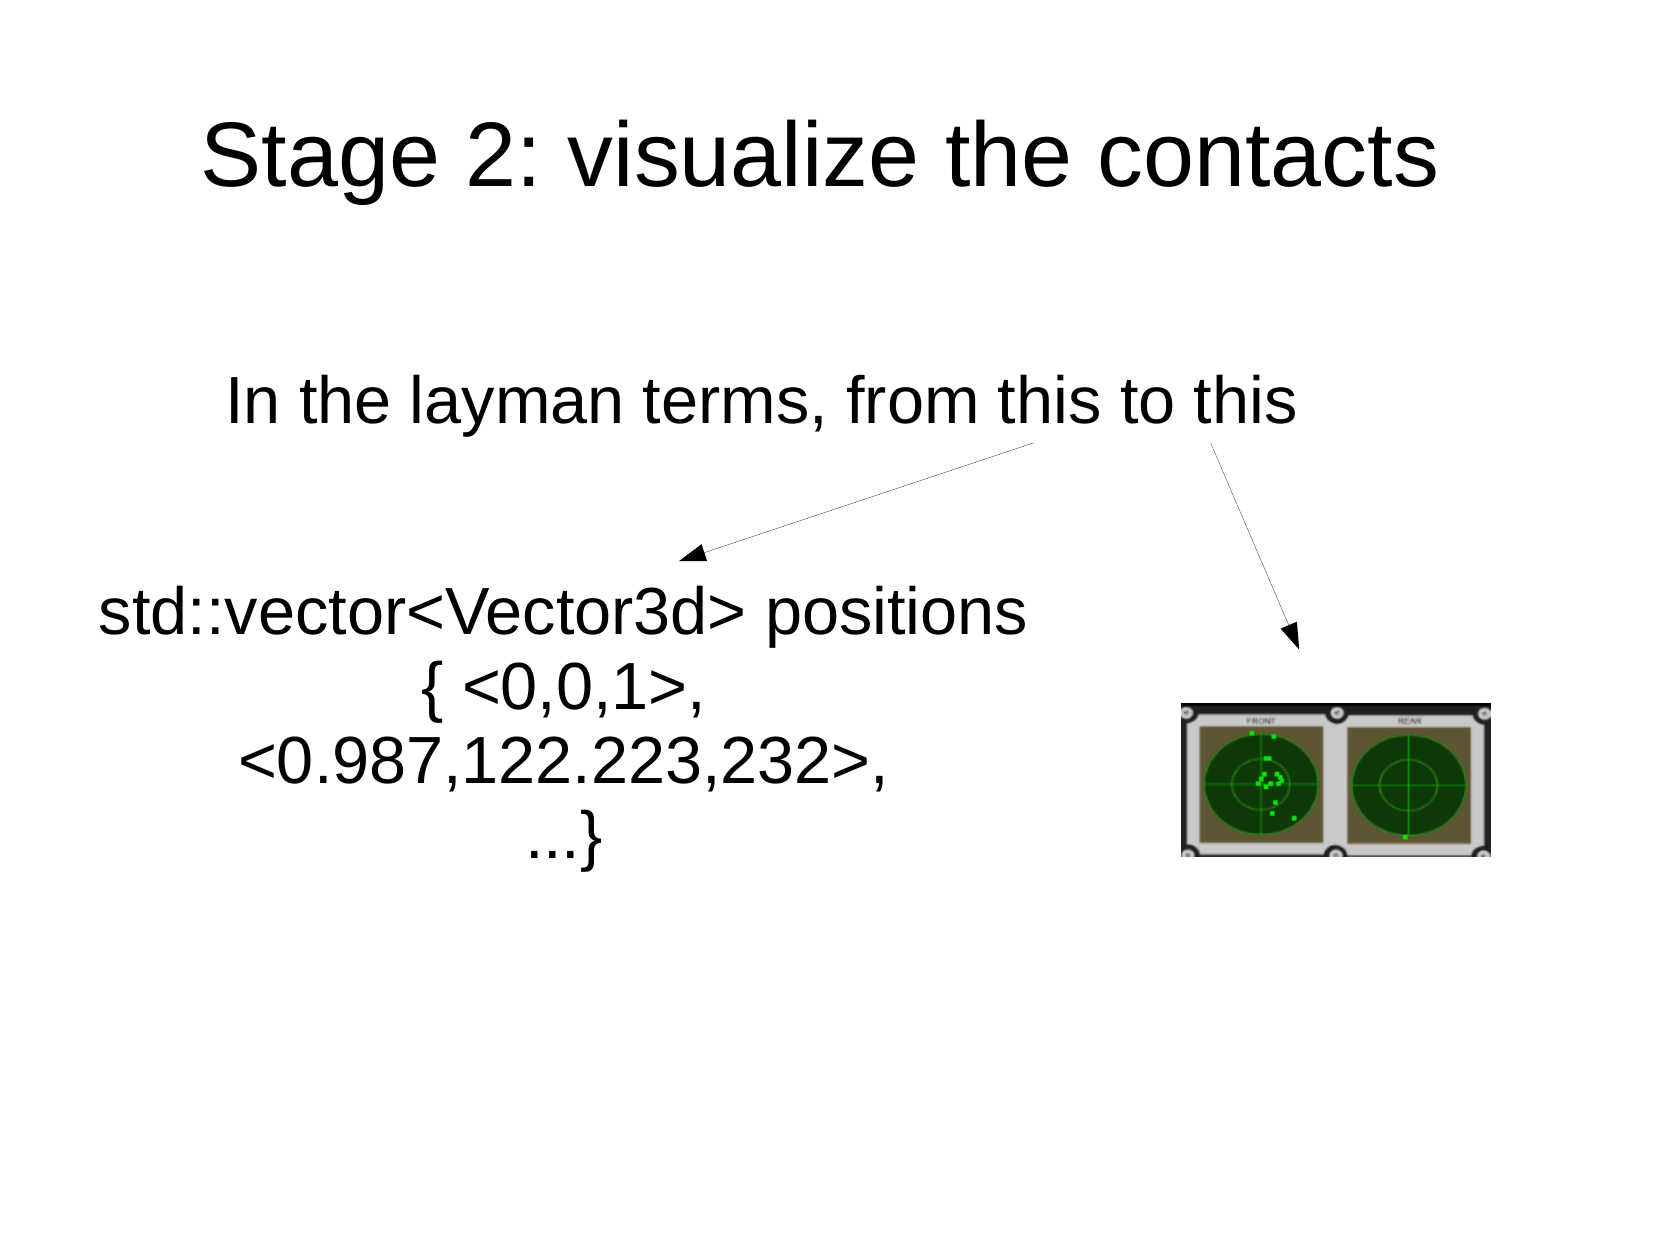

# Stage 2: visualize the contacts
In the layman terms, from this to this
std::vector<Vector3d> positions
{ <0,0,1>,
<0.987,122.223,232>,
...}